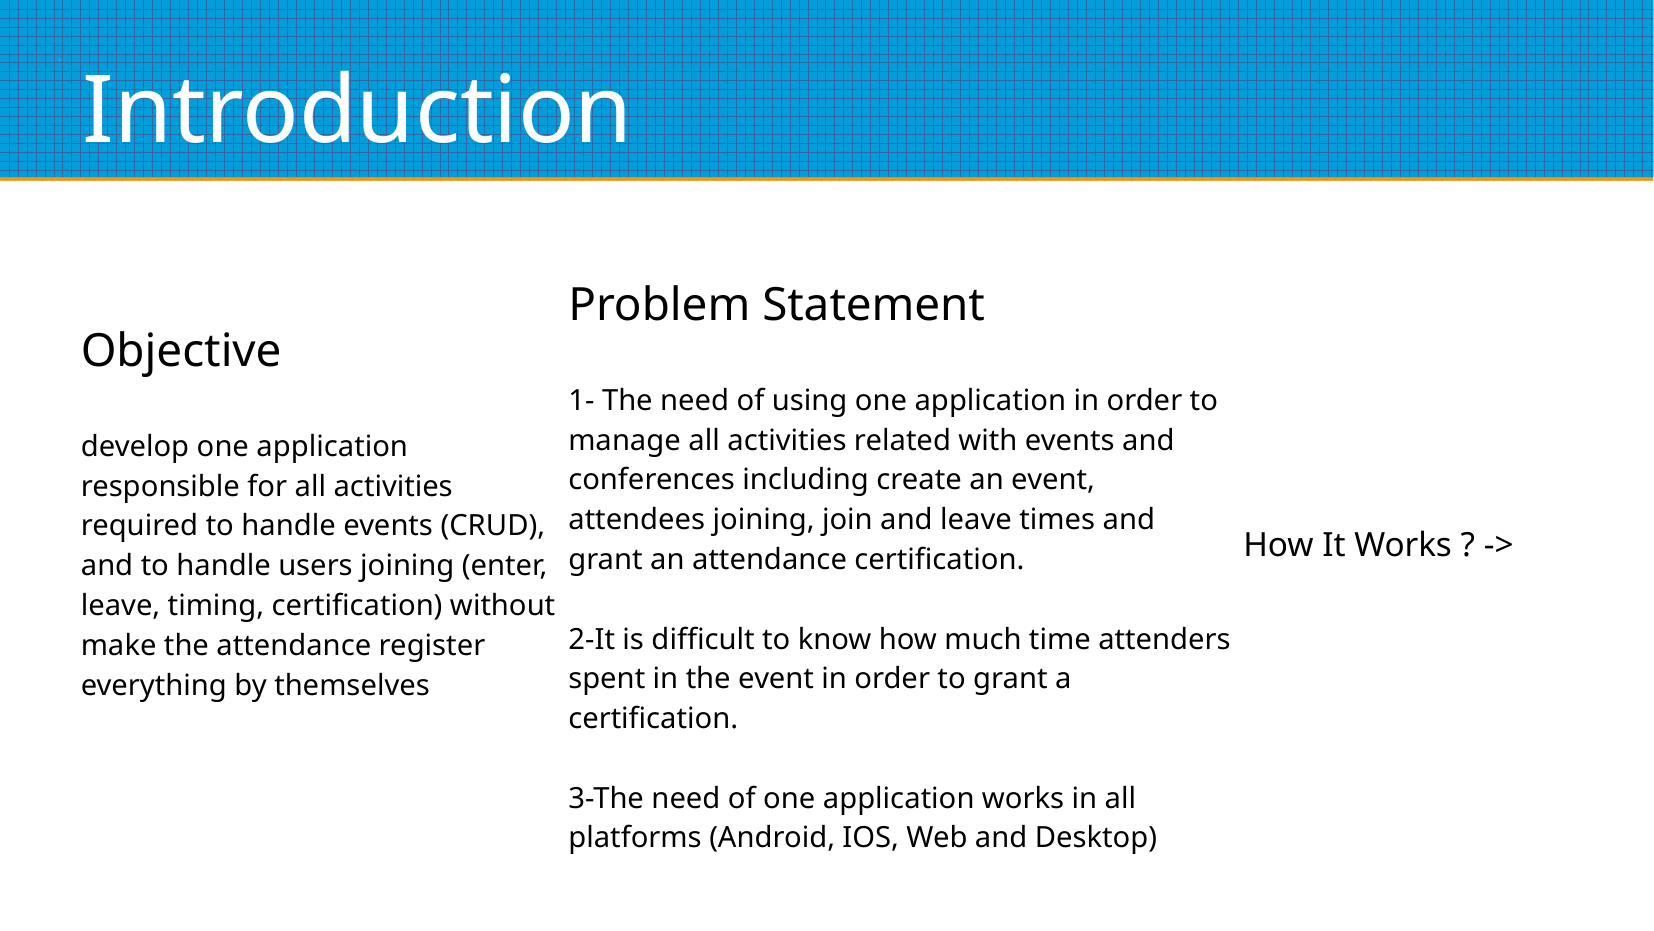

# Introduction
Problem Statement
1- The need of using one application in order to manage all activities related with events and conferences including create an event, attendees joining, join and leave times and grant an attendance certification.
2-It is difficult to know how much time attenders spent in the event in order to grant a certification.
3-The need of one application works in all platforms (Android, IOS, Web and Desktop)
Objective
develop one application responsible for all activities required to handle events (CRUD), and to handle users joining (enter, leave, timing, certification) without make the attendance register everything by themselves
How It Works ? ->